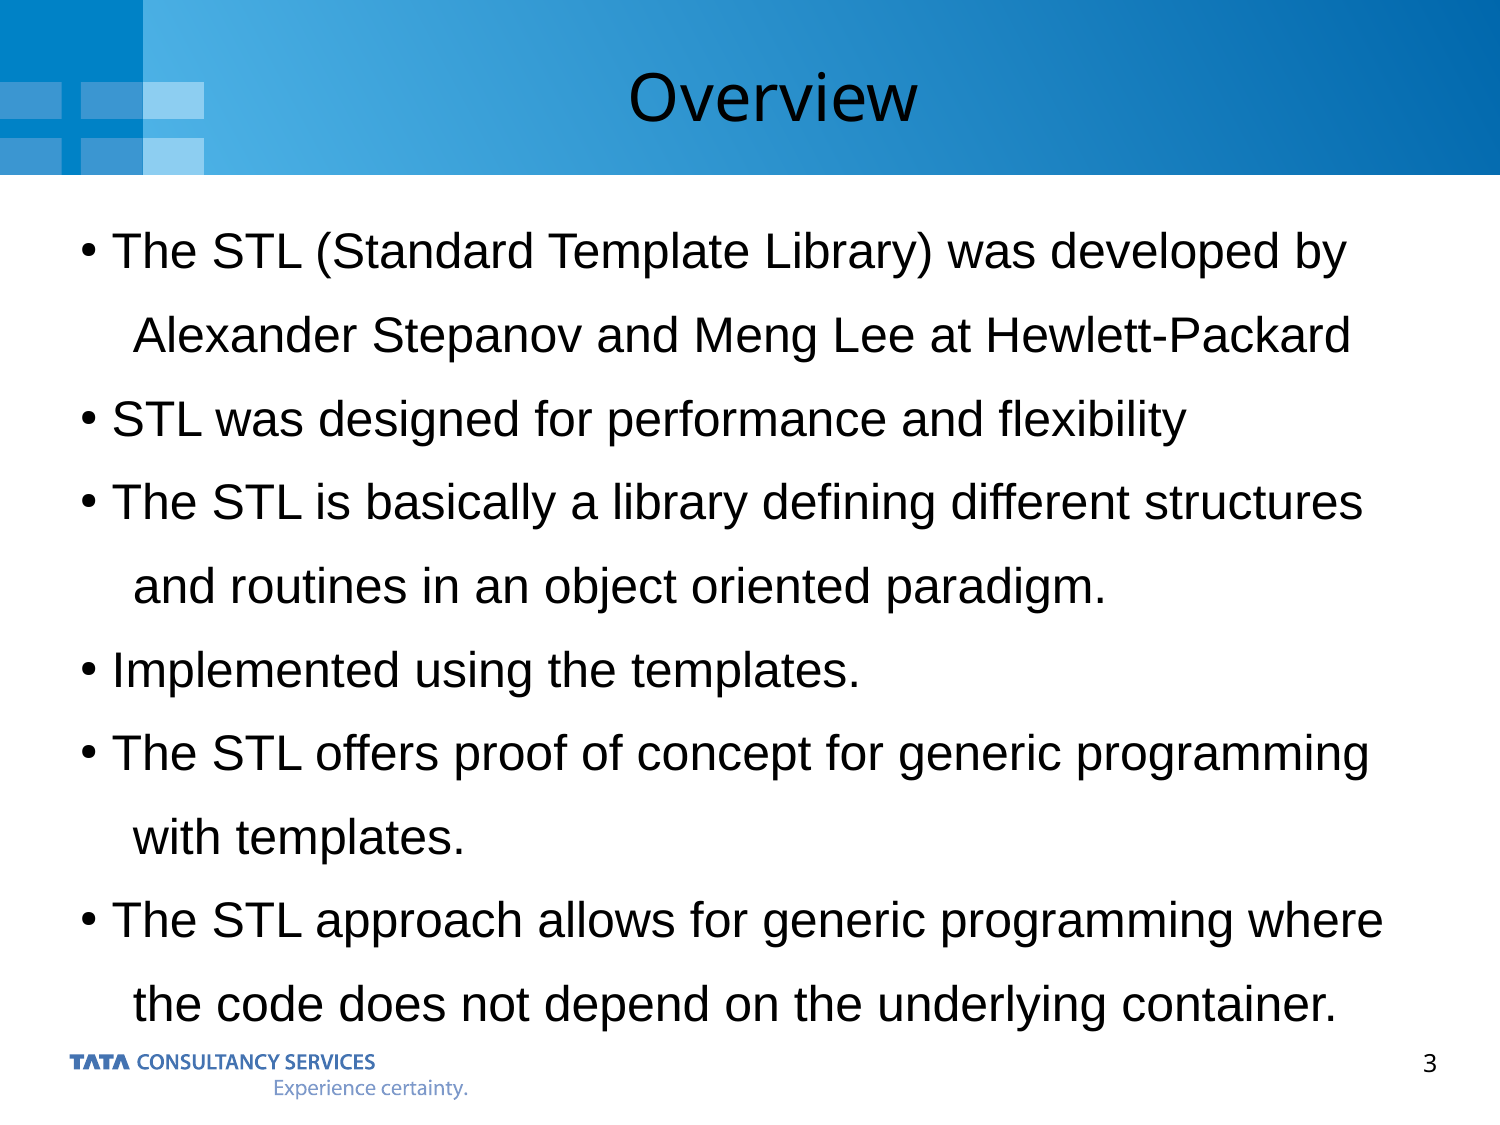

Overview
 The STL (Standard Template Library) was developed by Alexander Stepanov and Meng Lee at Hewlett-Packard
 STL was designed for performance and flexibility
 The STL is basically a library defining different structures and routines in an object oriented paradigm.
 Implemented using the templates.
 The STL offers proof of concept for generic programming with templates.
 The STL approach allows for generic programming where the code does not depend on the underlying container.